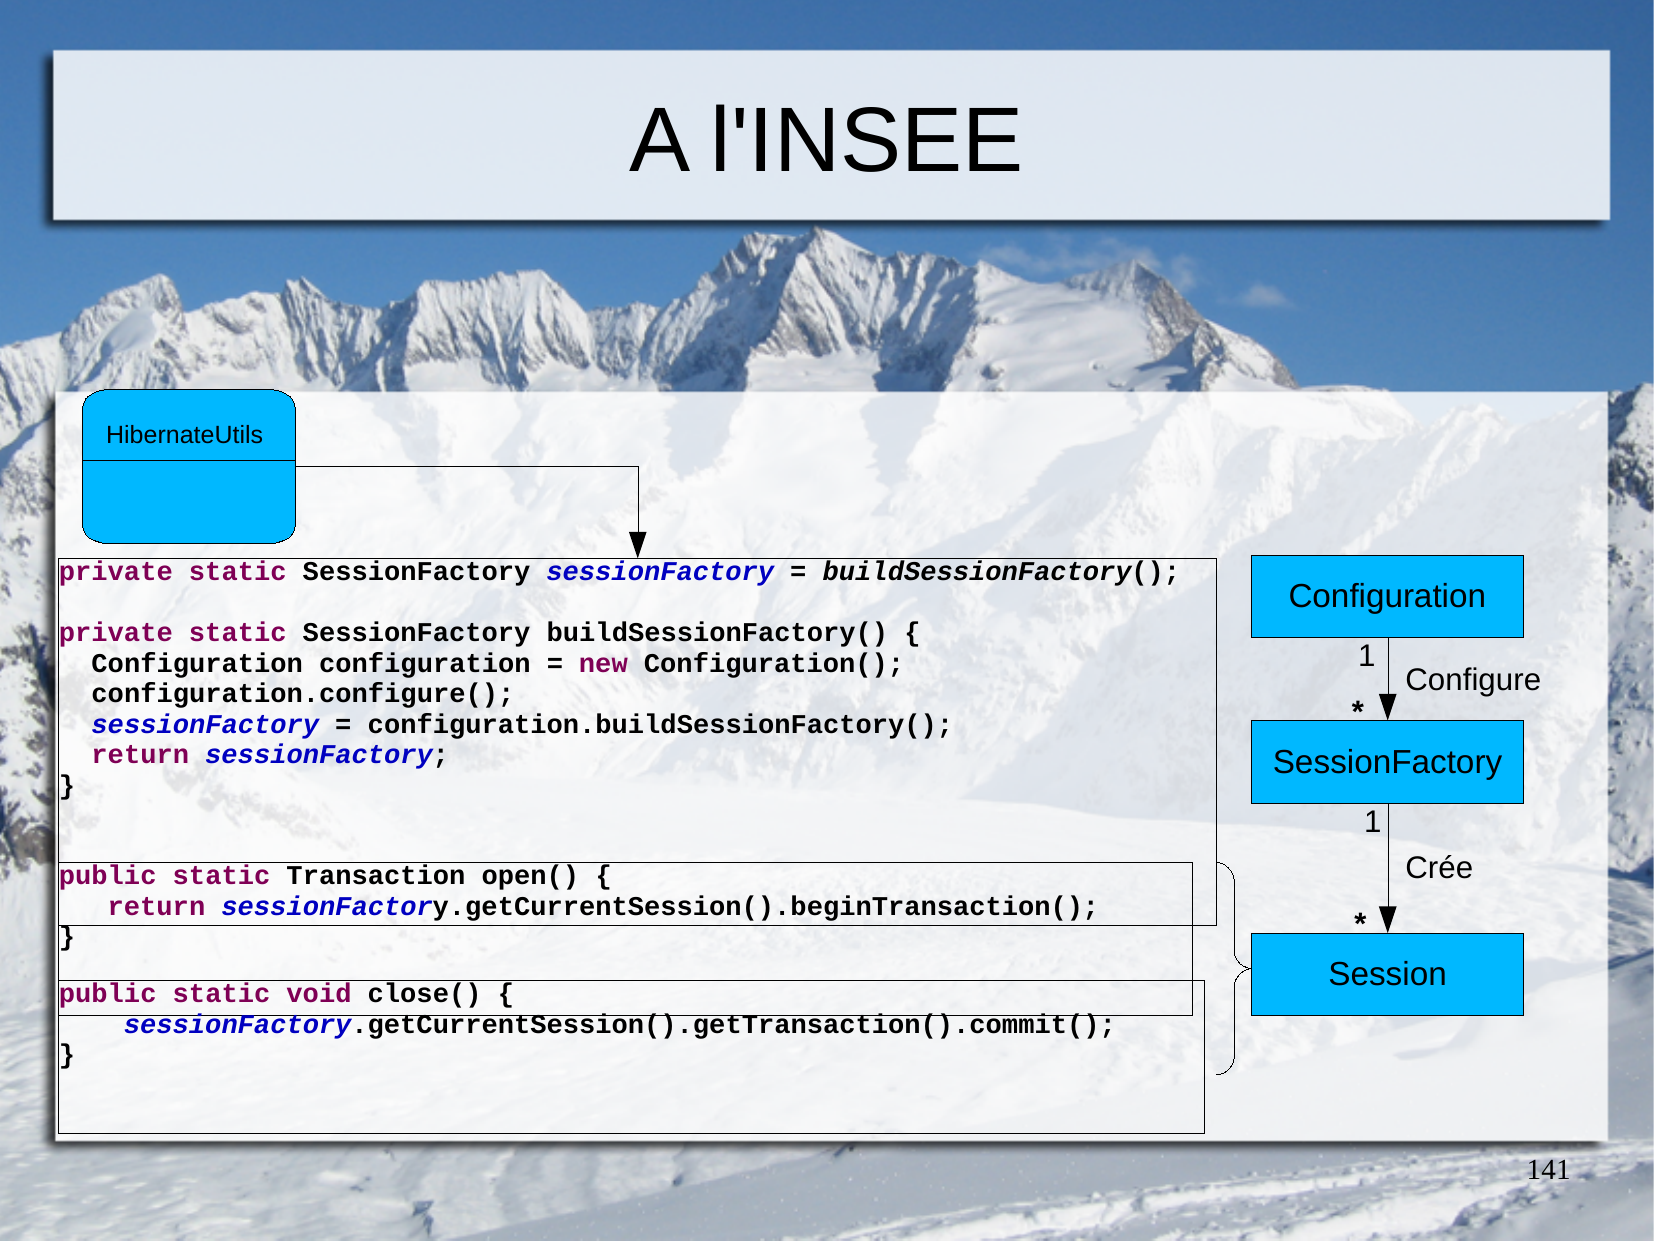

# A l'INSEE
HibernateUtils
Configuration
private static SessionFactory sessionFactory = buildSessionFactory();
private static SessionFactory buildSessionFactory() {
 Configuration configuration = new Configuration();
 configuration.configure();
 sessionFactory = configuration.buildSessionFactory();
 return sessionFactory;
}
1
Configure
*
SessionFactory
1
Crée
public static Transaction open() {
 return sessionFactory.getCurrentSession().beginTransaction();
}
*
Session
public static void close() {
 sessionFactory.getCurrentSession().getTransaction().commit();
}
141